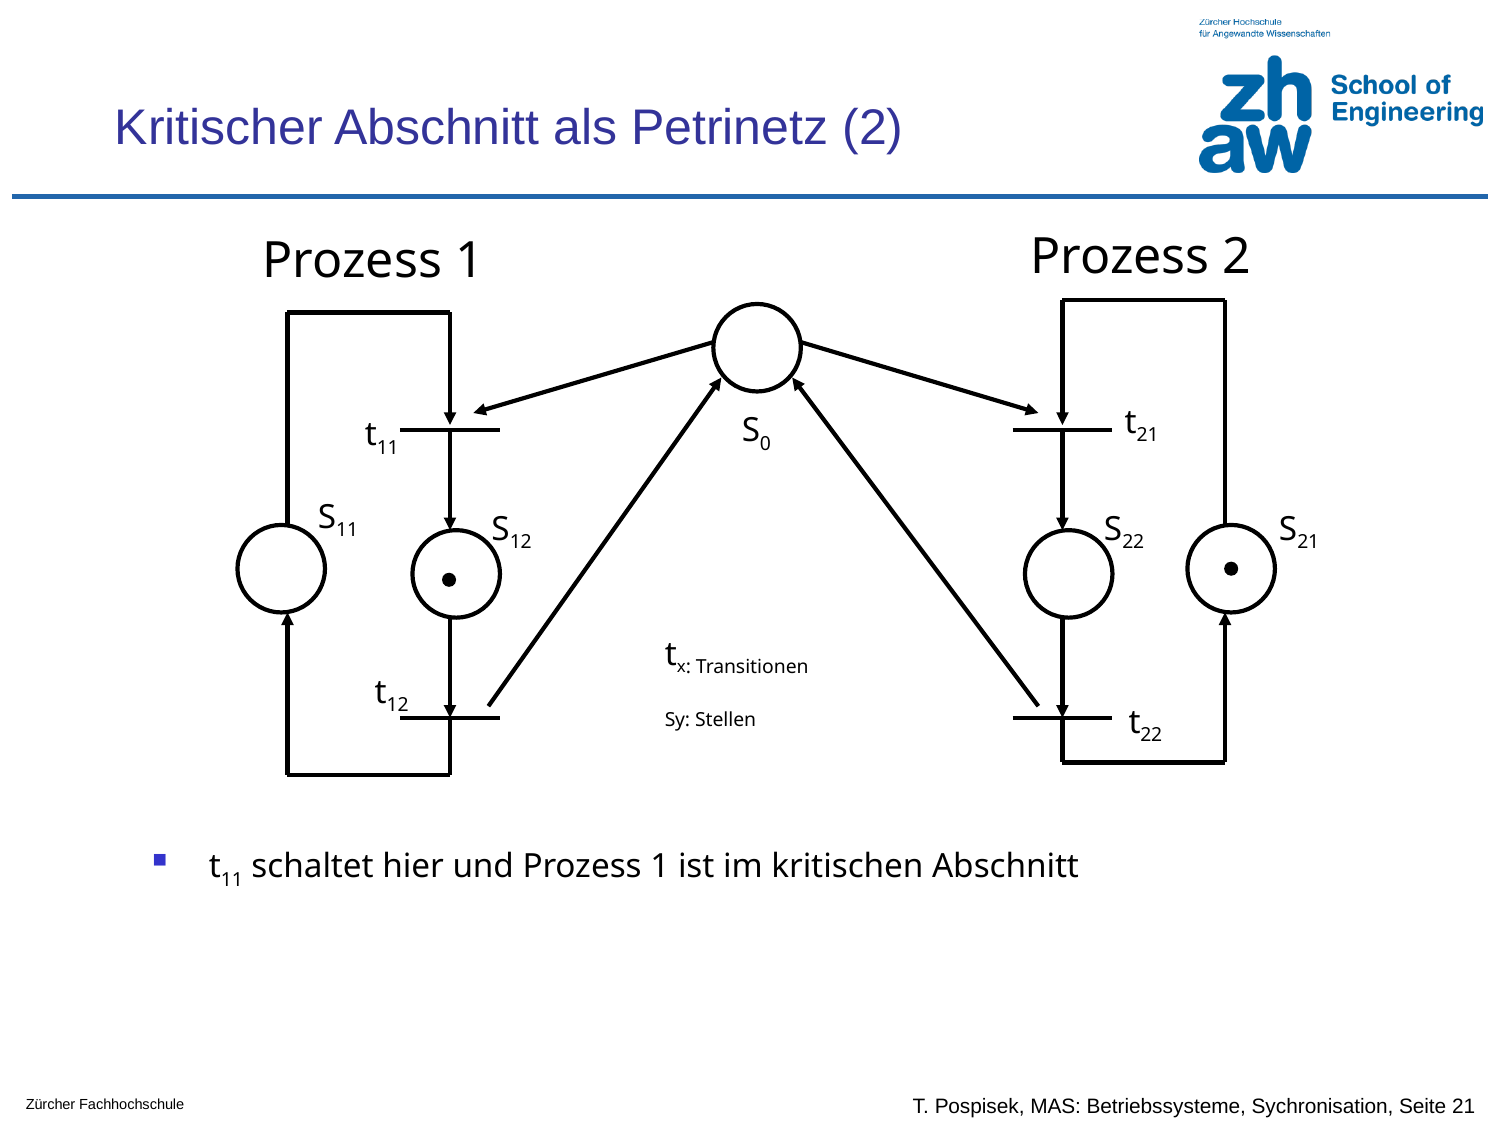

# Kritischer Abschnitt als Petrinetz (2)
Prozess 2
Prozess 1
t21
S0
t11
S11
S12
S22
S21
tx: Transitionen
Sy: Stellen
t12
t22
t11 schaltet hier und Prozess 1 ist im kritischen Abschnitt